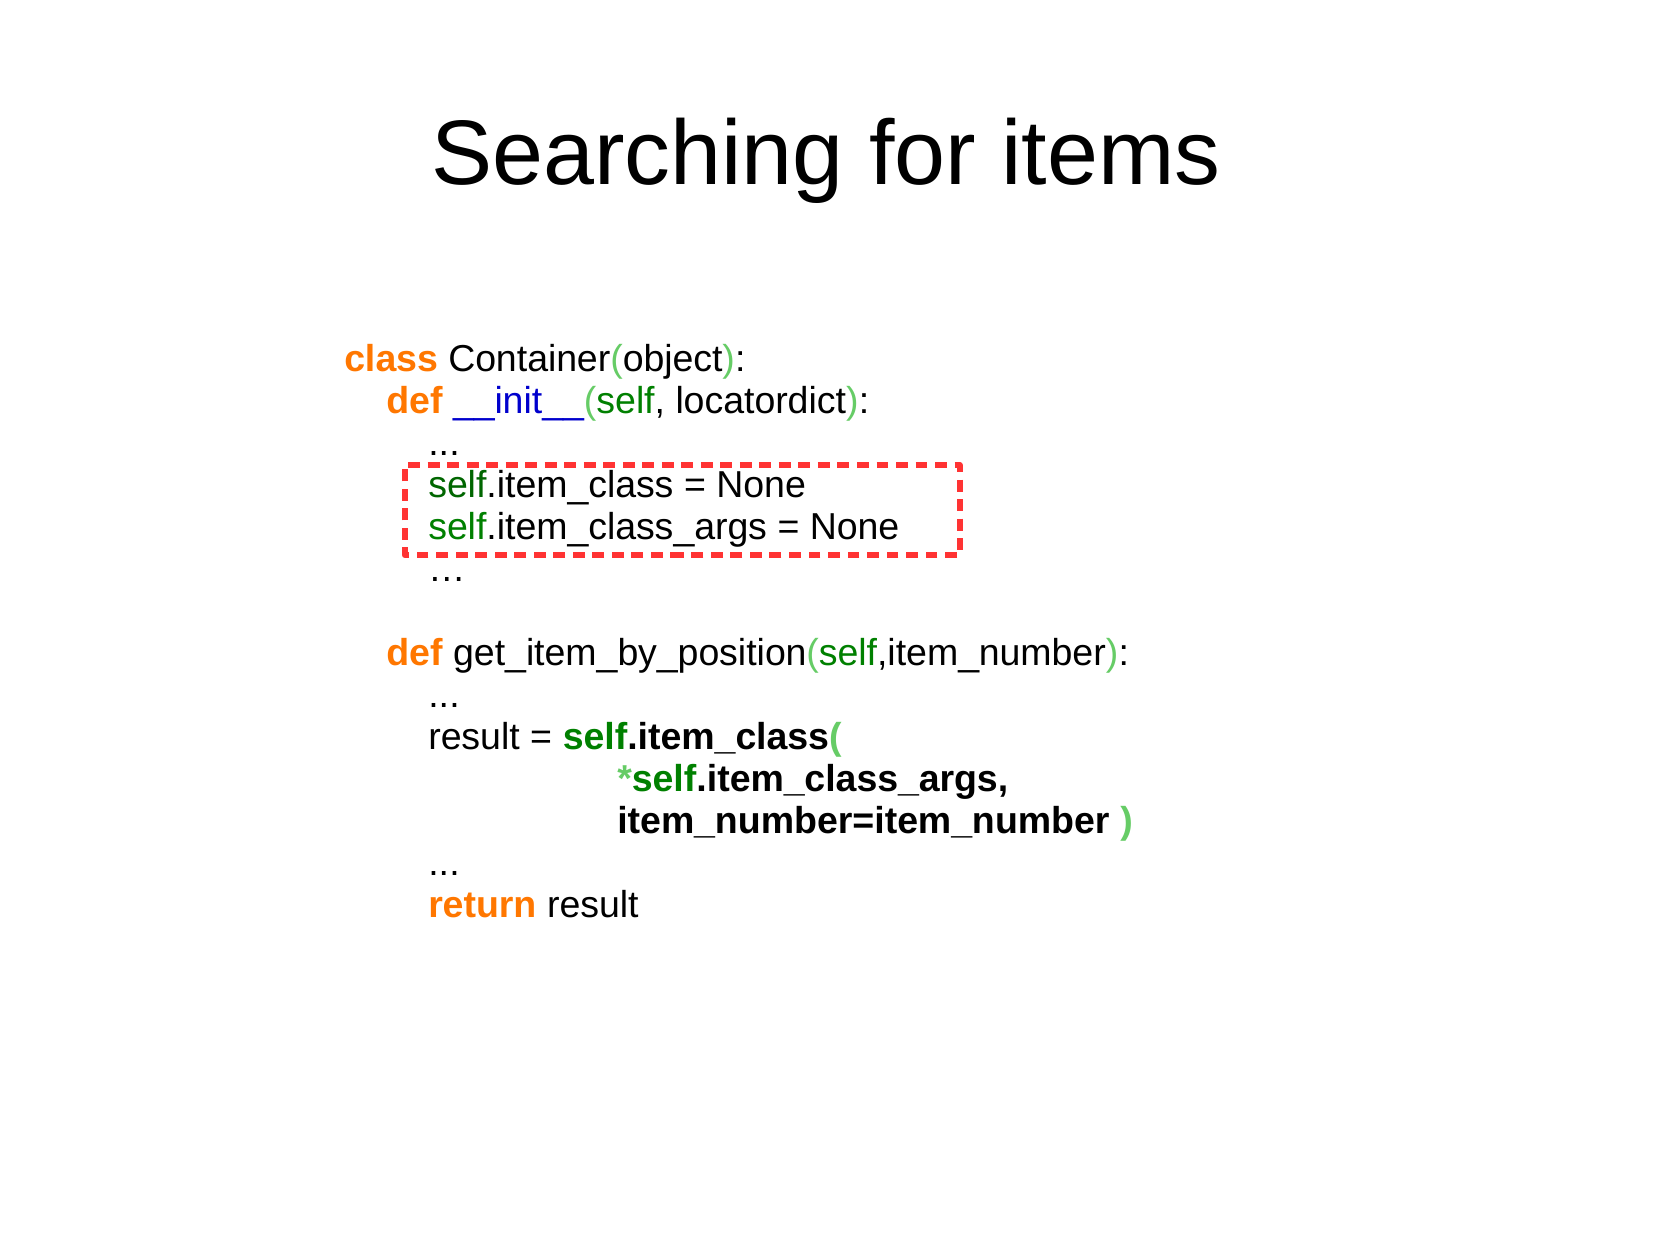

# Searching for items
class Container(object):
 def __init__(self, locatordict):
 ...
 self.item_class = None
 self.item_class_args = None
 …
 def get_item_by_position(self,item_number):
 ...
 result = self.item_class(
 *self.item_class_args,
 item_number=item_number )
 ...
 return result